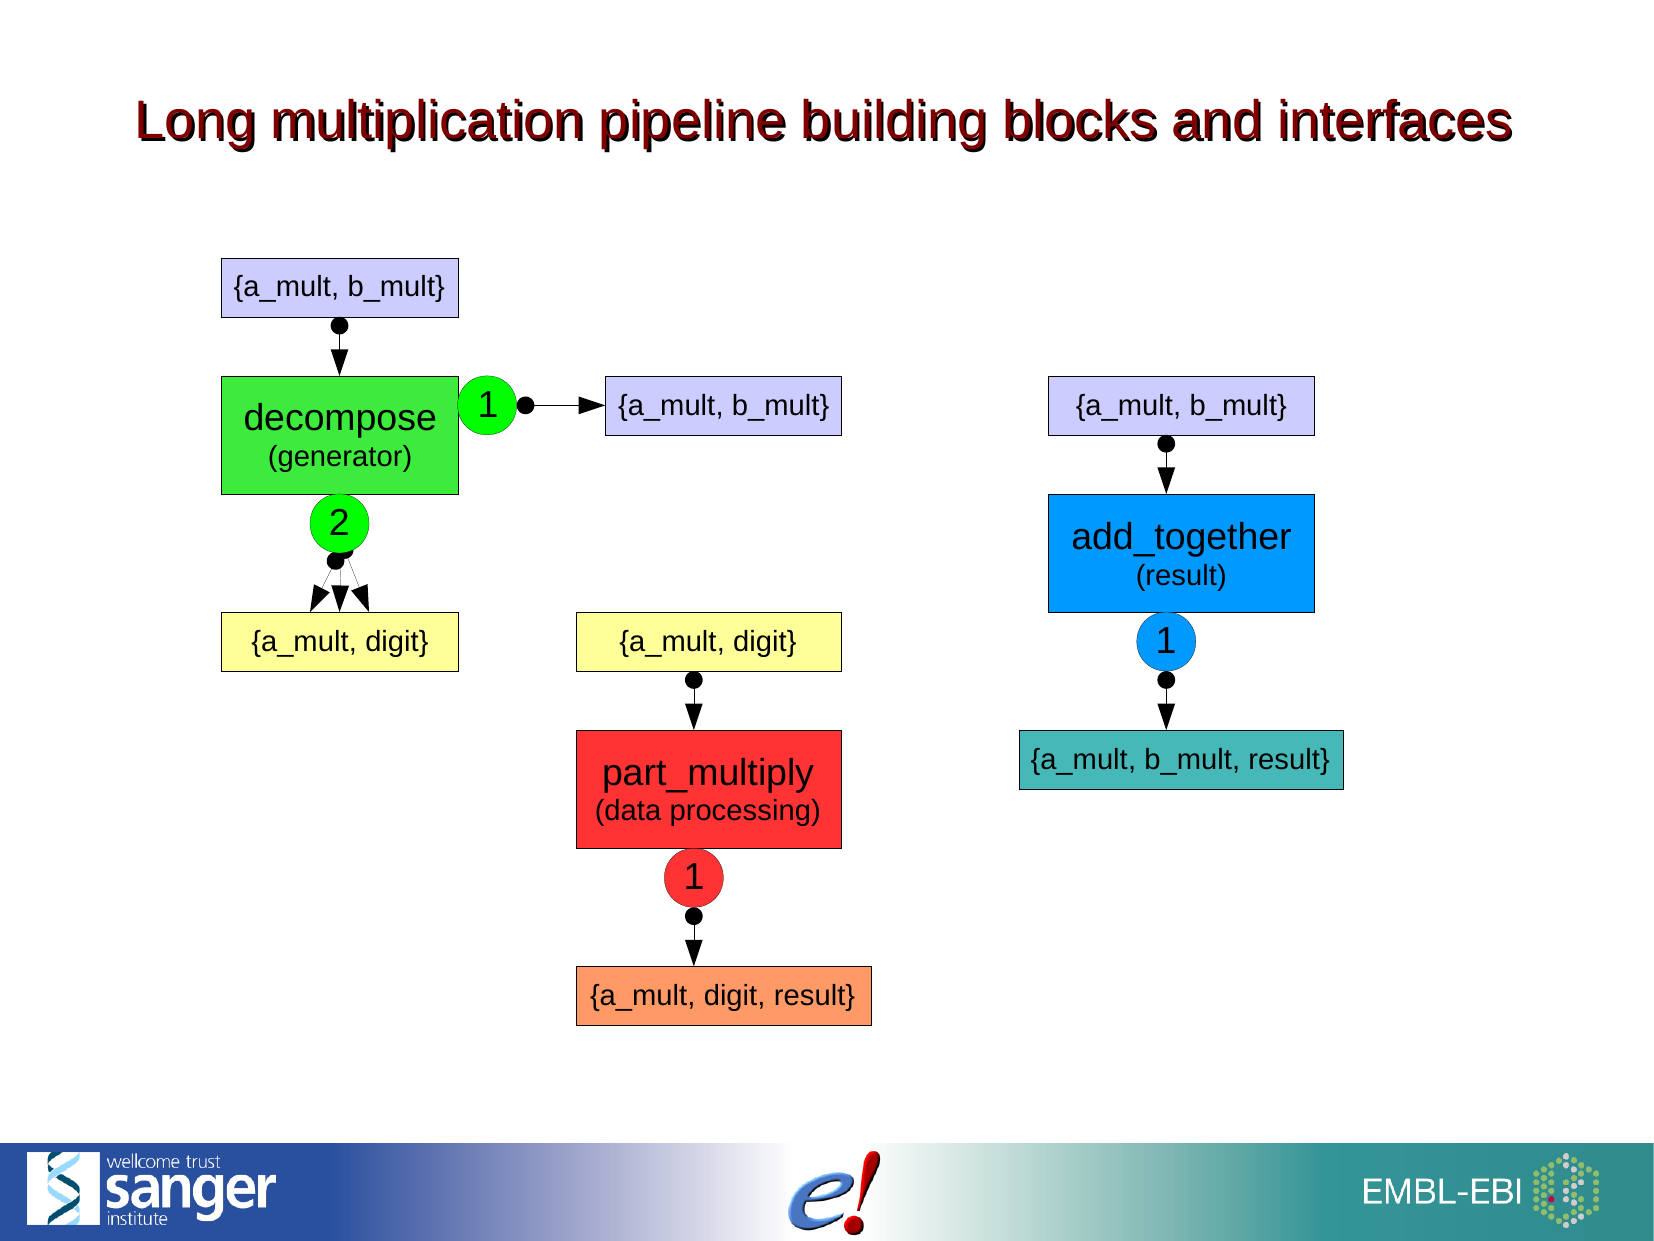

# Long multiplication pipeline building blocks and interfaces